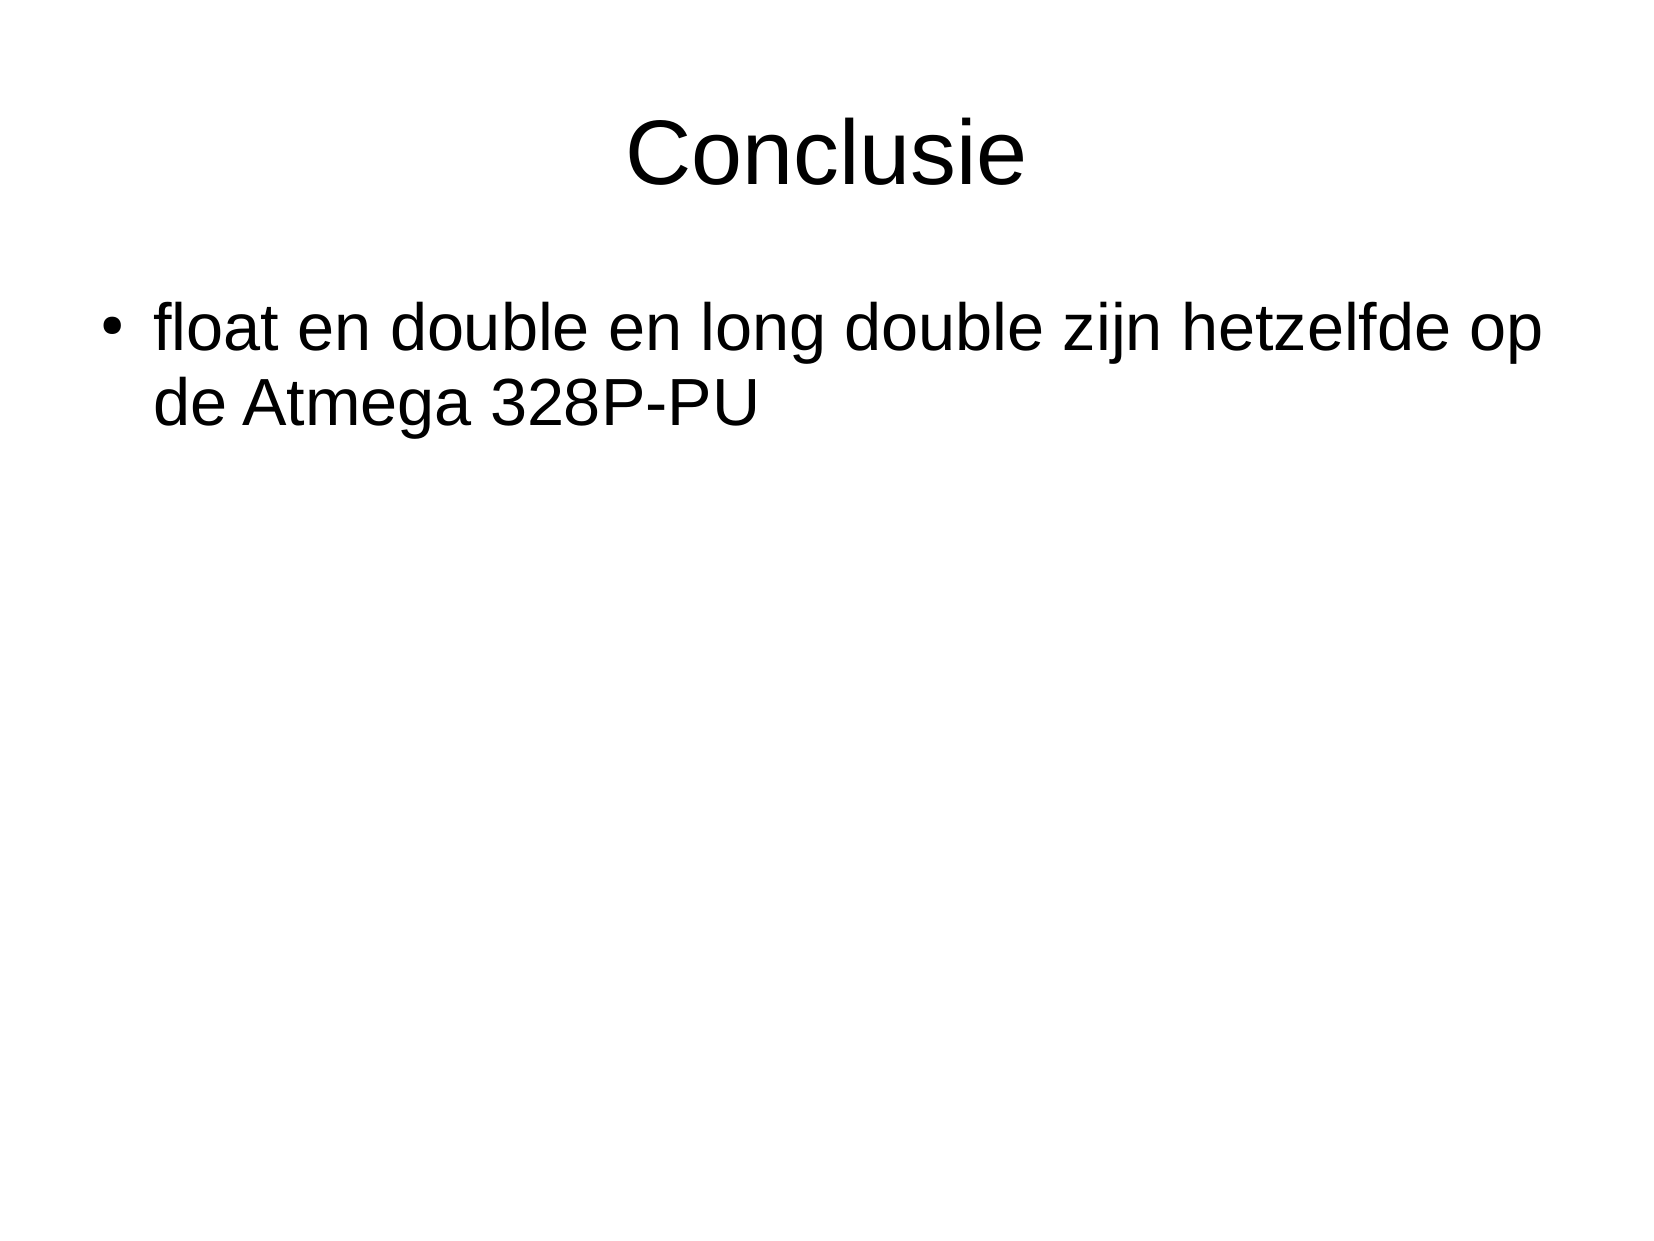

# Conclusie
float en double en long double zijn hetzelfde op de Atmega 328P-PU